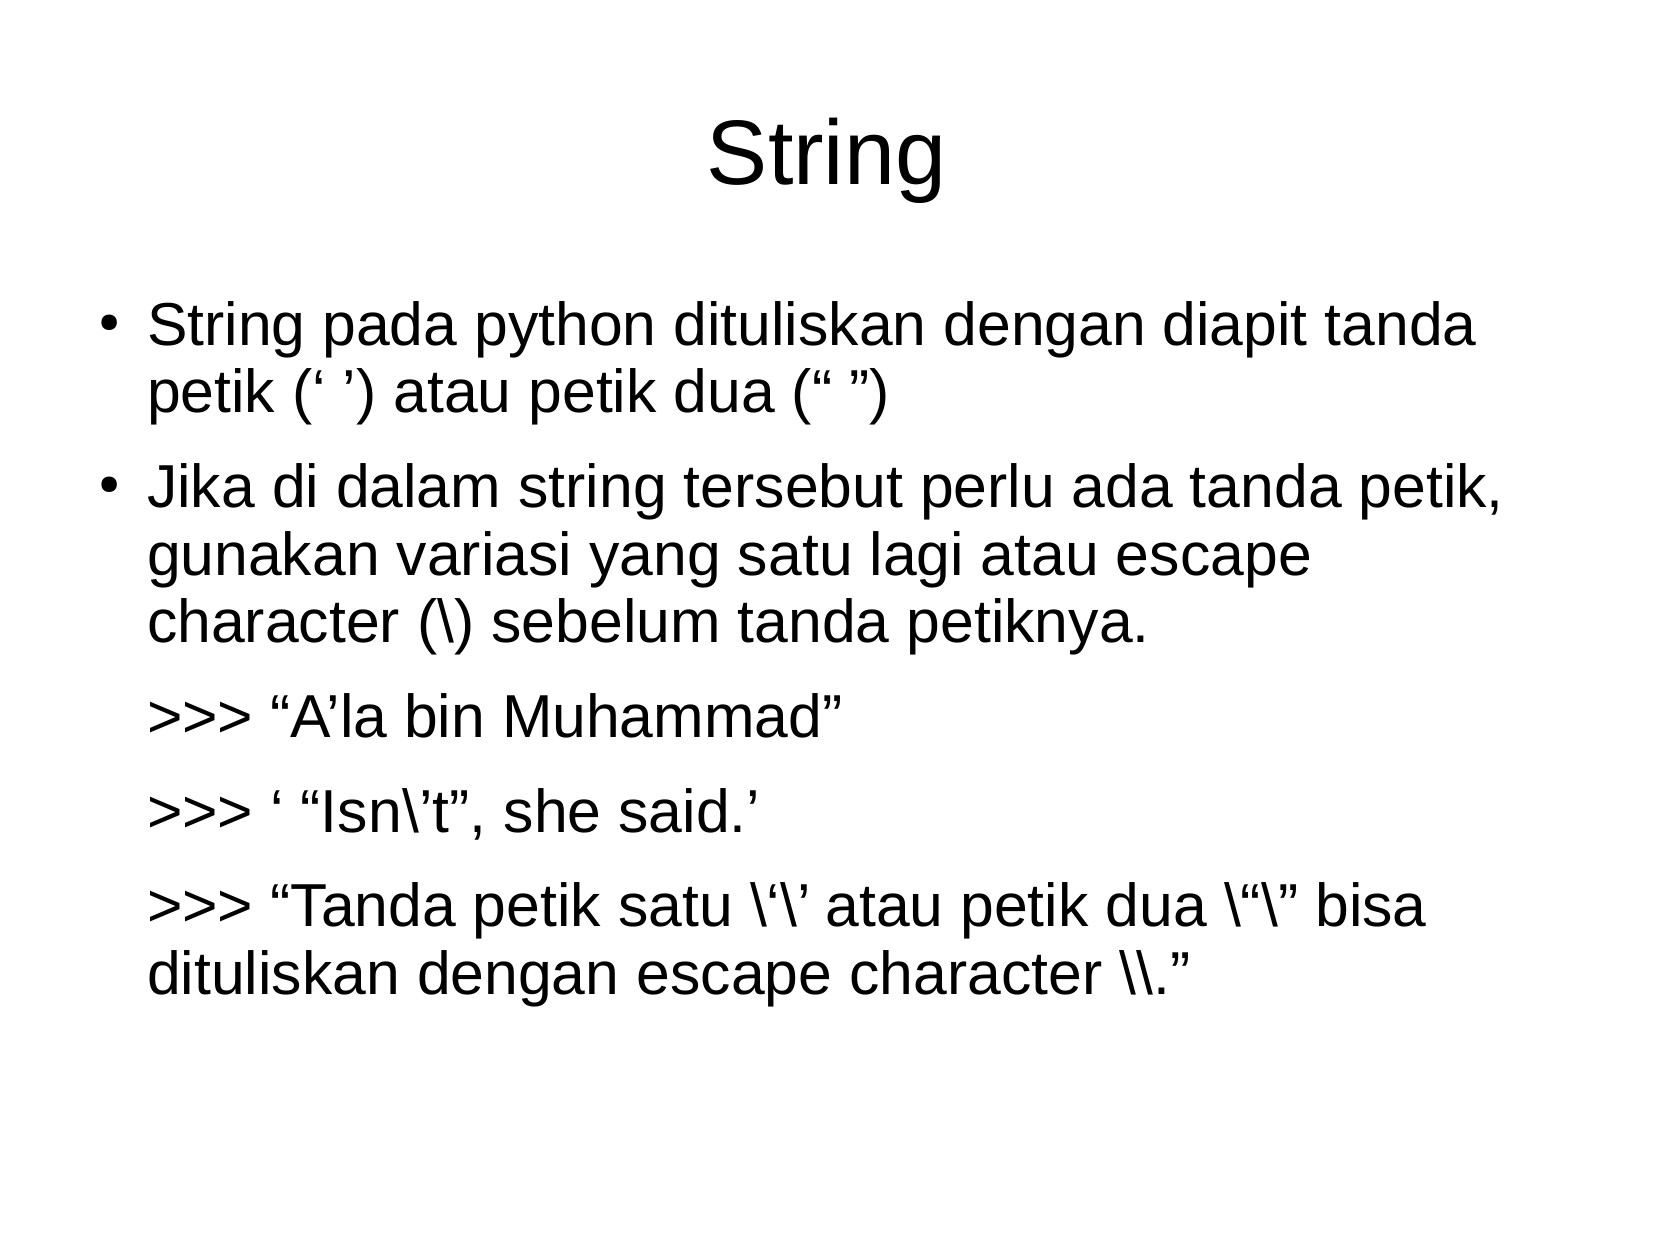

# String
String pada python dituliskan dengan diapit tanda petik (‘ ’) atau petik dua (“ ”)
Jika di dalam string tersebut perlu ada tanda petik, gunakan variasi yang satu lagi atau escape character (\) sebelum tanda petiknya.
>>> “A’la bin Muhammad”
>>> ‘ “Isn\’t”, she said.’
>>> “Tanda petik satu \‘\’ atau petik dua \“\” bisa dituliskan dengan escape character \\.”